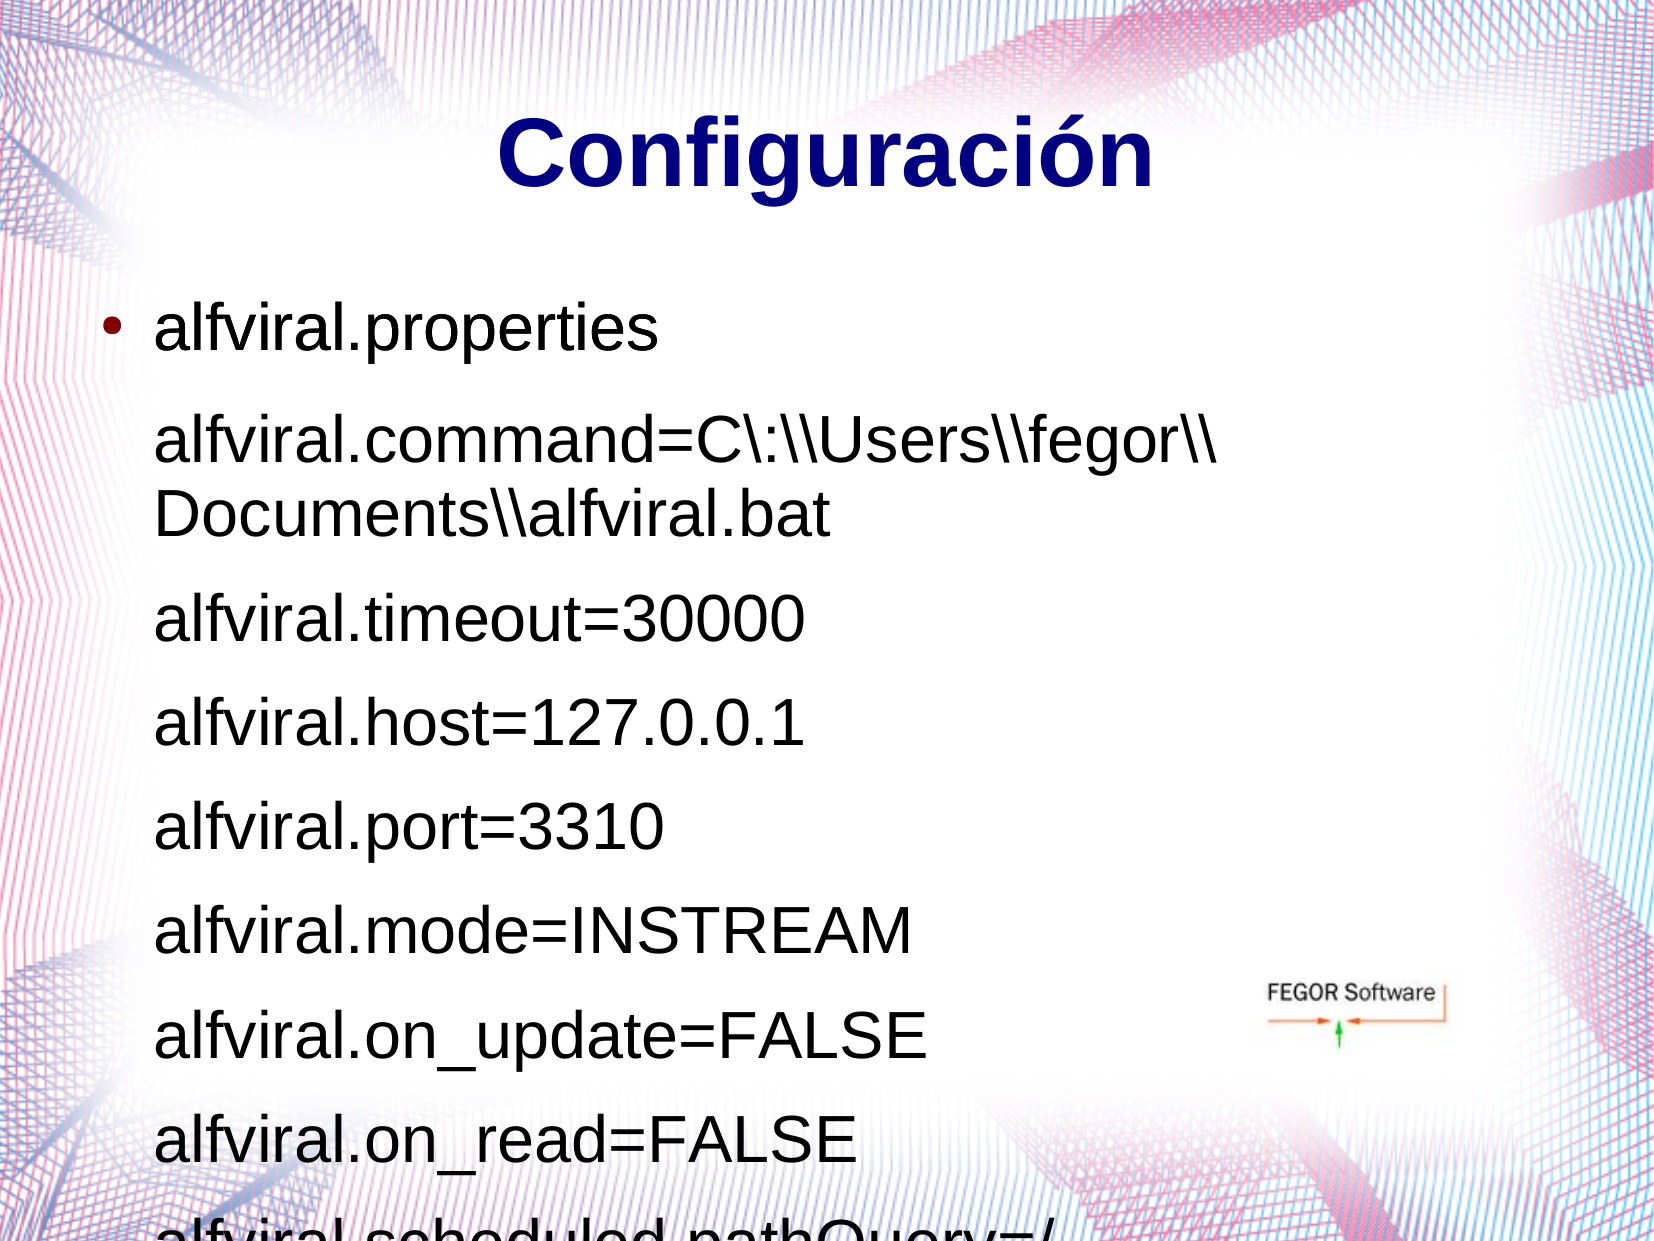

# Configuración
alfviral.properties
alfviral.properties
alfviral.command=C\:\\Users\\fegor\\Documents\\alfviral.bat
alfviral.timeout=30000
alfviral.host=127.0.0.1
alfviral.port=3310
alfviral.mode=INSTREAM
alfviral.on_update=FALSE
alfviral.on_read=FALSE
alfviral.scheduled.pathQuery=/app:company_home/app:sites
alfviral.scheduled.cronExpression=0 0/2 * * * ?